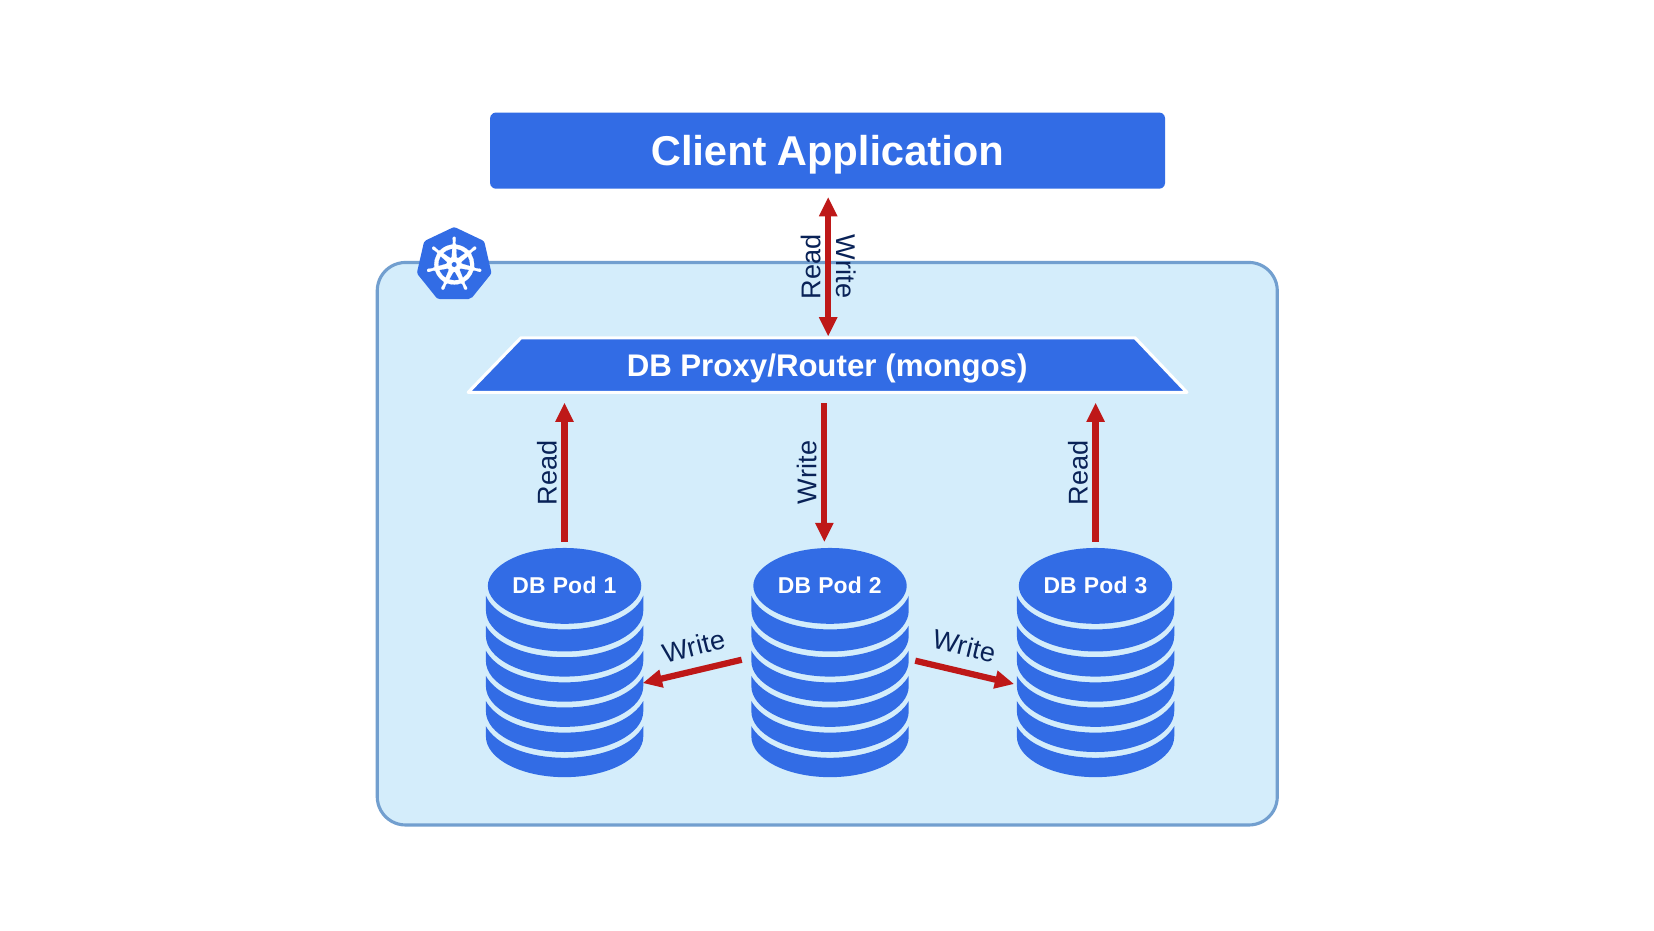

Client Application
Write
Read
DB Proxy/Router (mongos)
Read
Read
Write
DB Pod 1
DB Pod 2
DB Pod 3
Write
Write